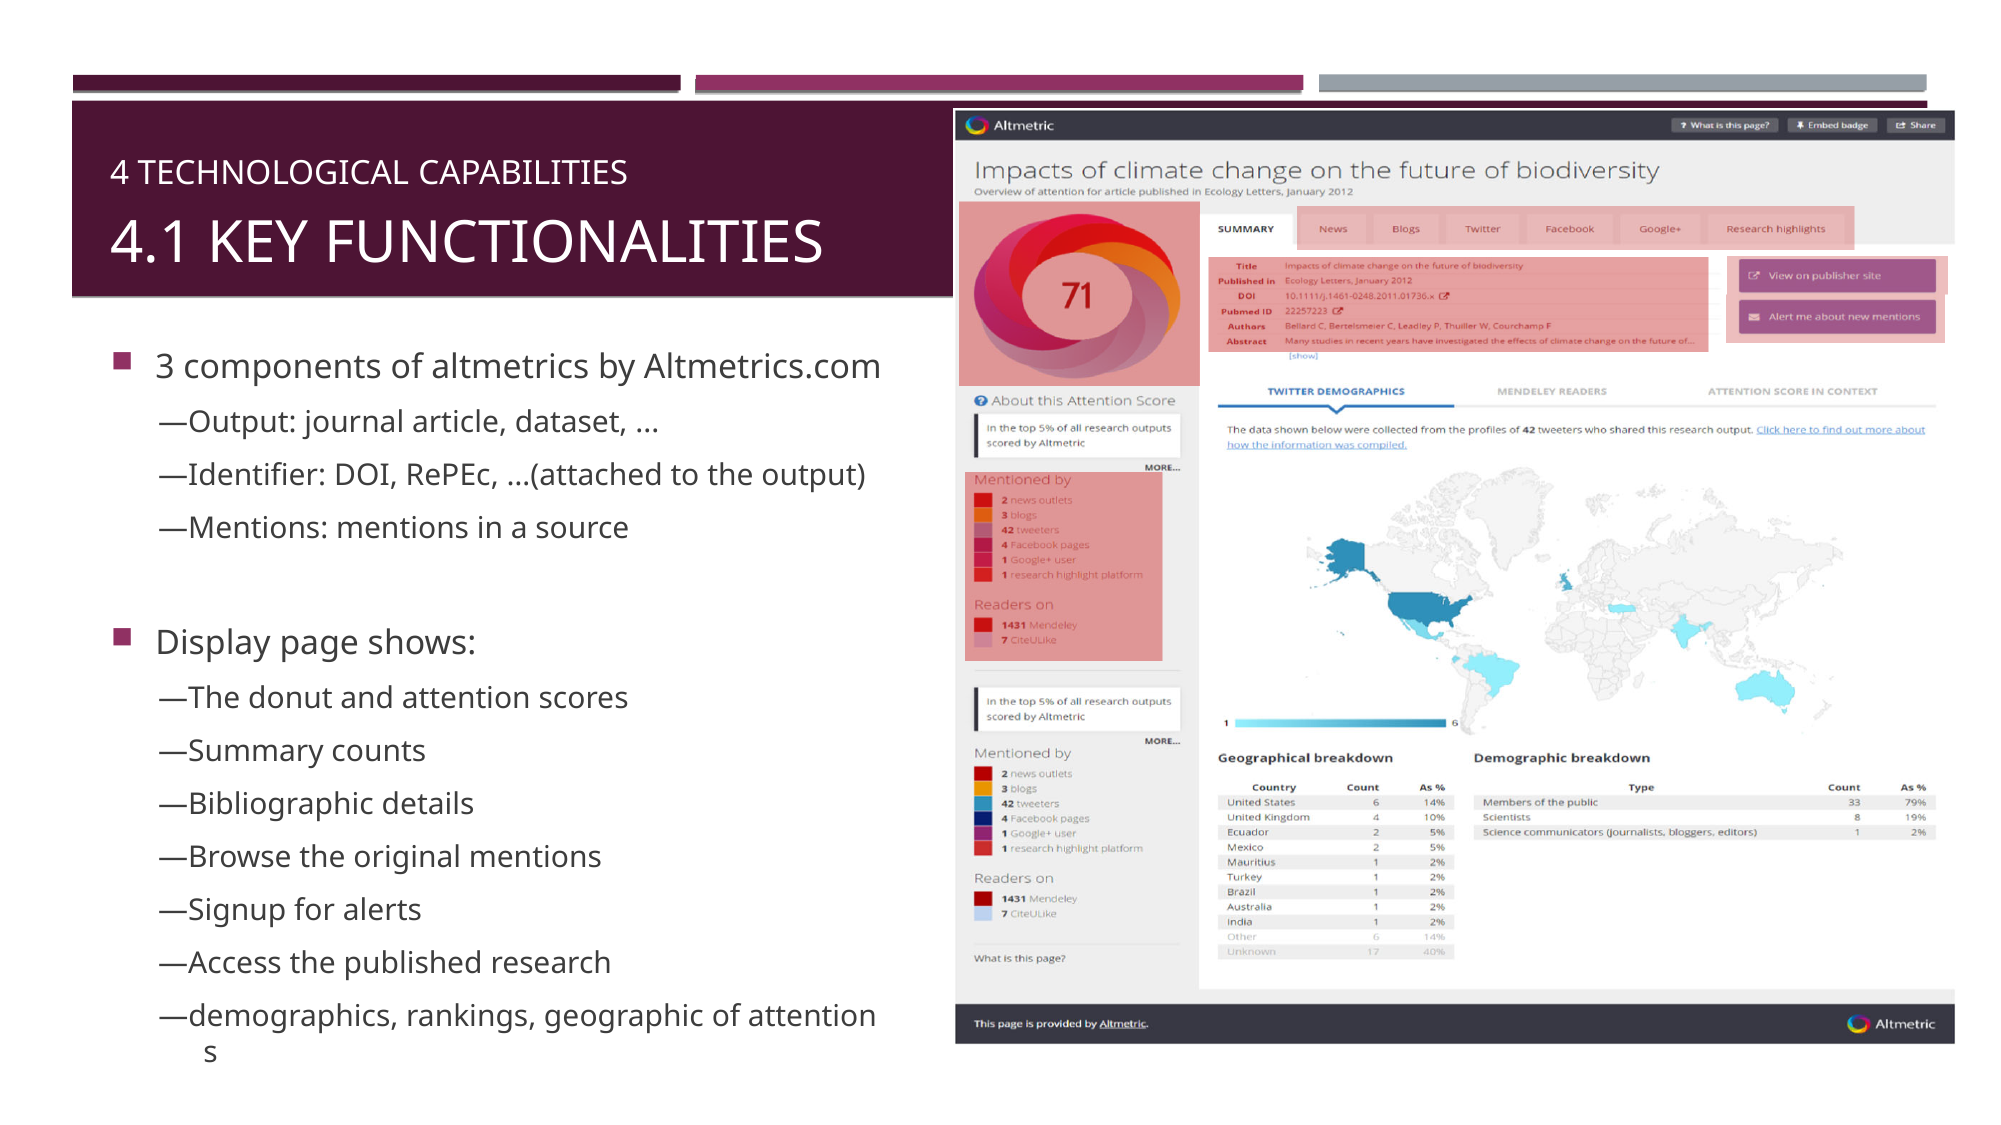

4 Technological capabilities
4.1 Key functionalities
# 3 components of altmetrics by Altmetrics.com
―Output: journal article, dataset, ...
―Identifier: DOI, RePEc, …(attached to the output)
―Mentions: mentions in a source
Display page shows:
―The donut and attention scores
―Summary counts
―Bibliographic details
―Browse the original mentions
―Signup for alerts
―Access the published research
―demographics, rankings, geographic of attentions